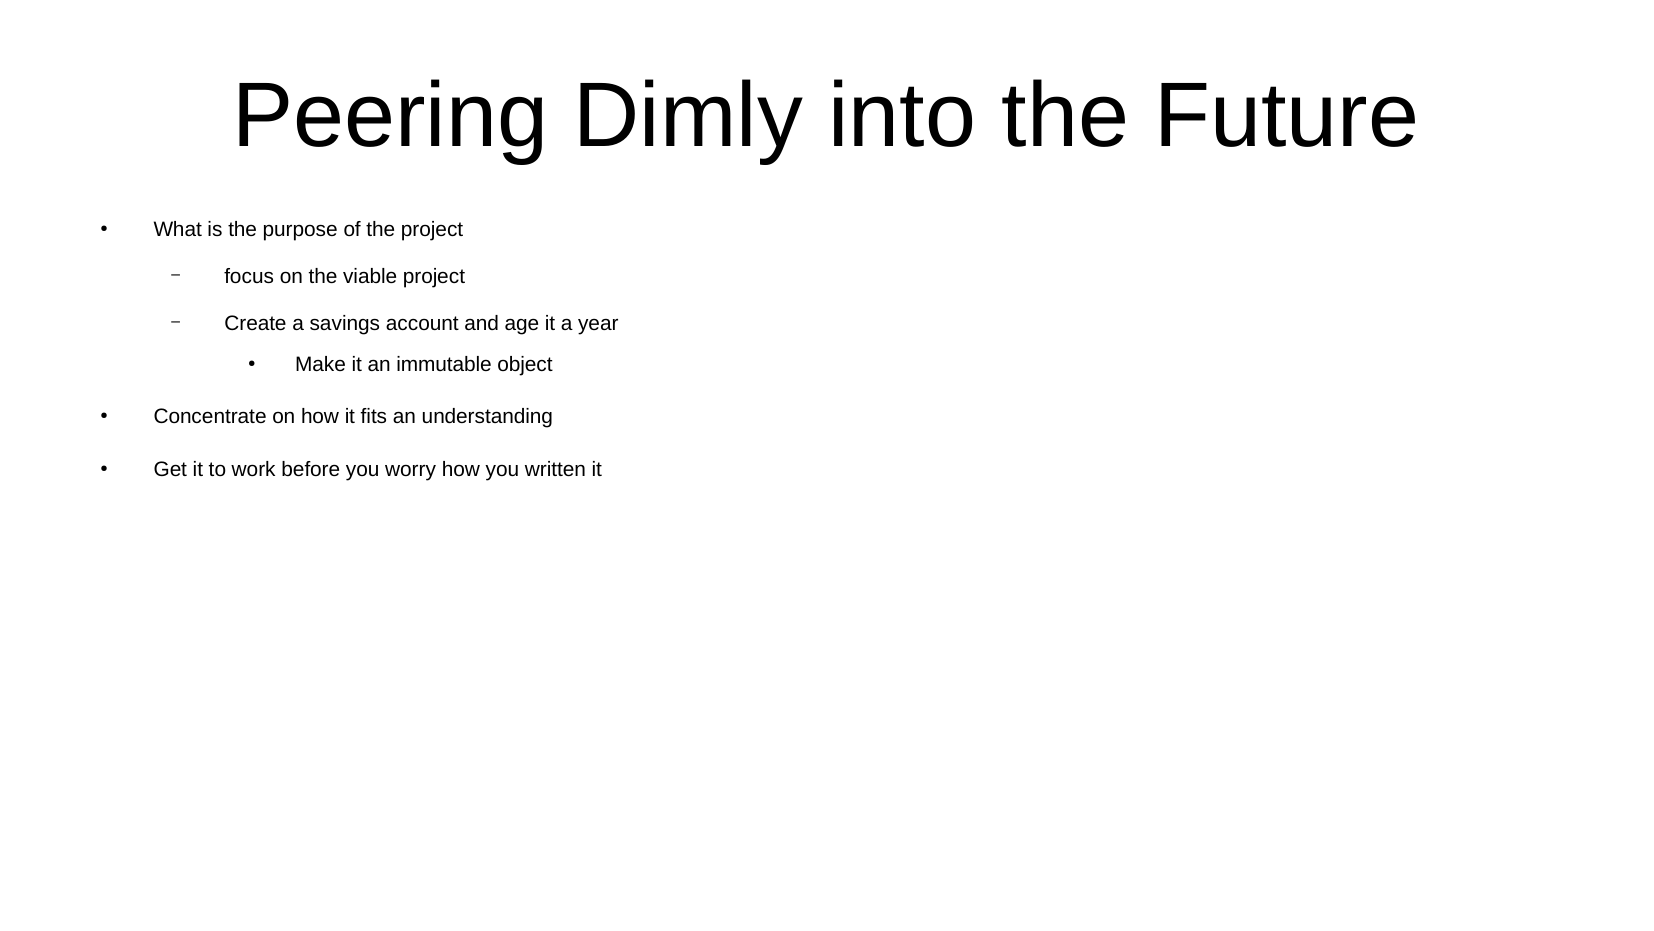

# Peering Dimly into the Future
What is the purpose of the project
focus on the viable project
Create a savings account and age it a year
Make it an immutable object
Concentrate on how it fits an understanding
Get it to work before you worry how you written it